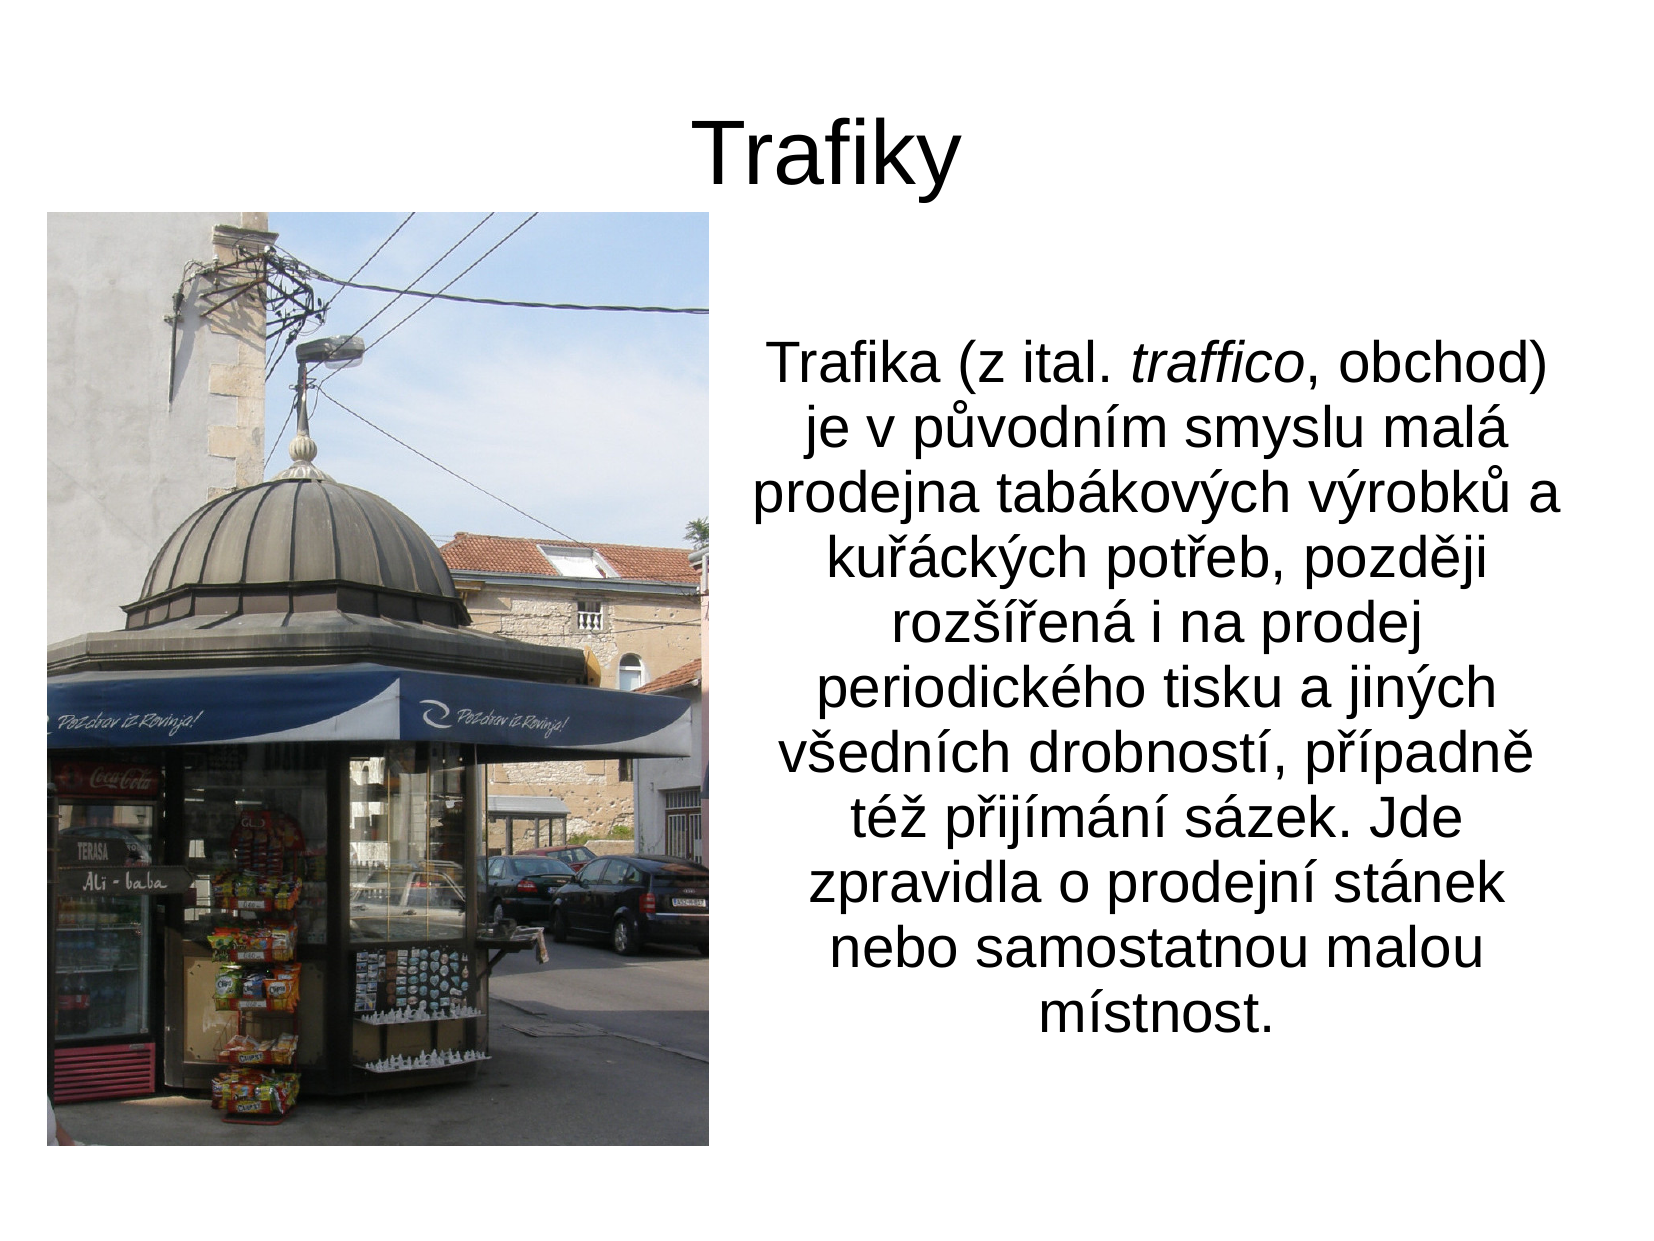

# Trafiky
Trafika (z ital. traffico, obchod) je v původním smyslu malá prodejna tabákových výrobků a kuřáckých potřeb, později rozšířená i na prodej periodického tisku a jiných všedních drobností, případně též přijímání sázek. Jde zpravidla o prodejní stánek nebo samostatnou malou místnost.